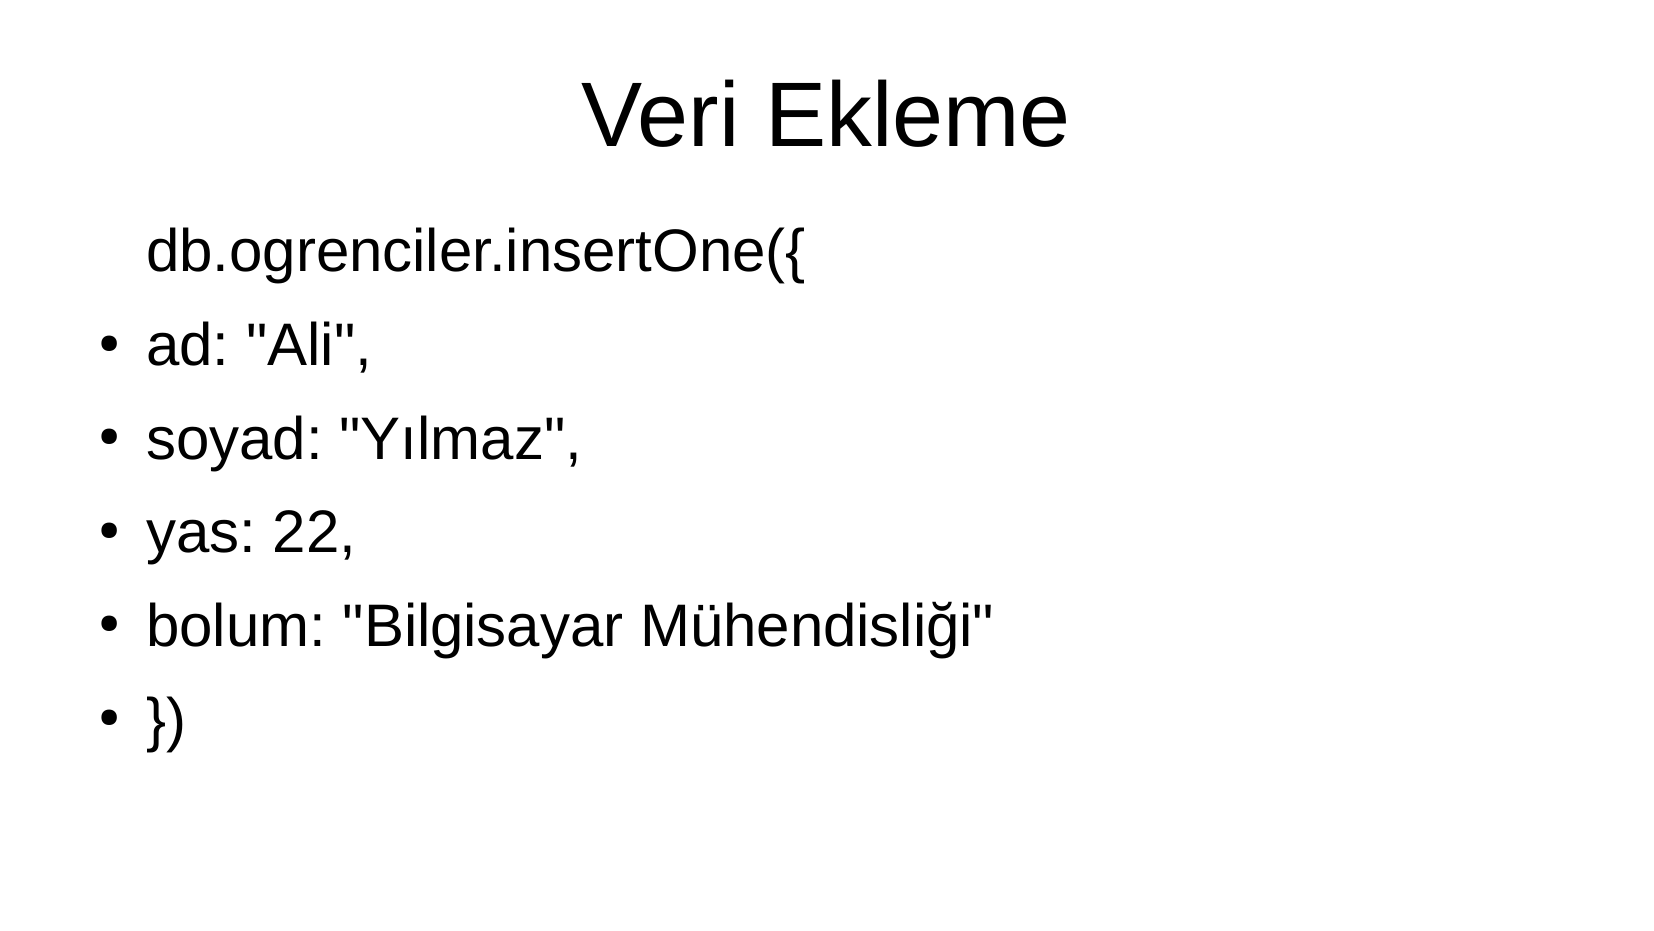

# Veri Ekleme
db.ogrenciler.insertOne({
ad: "Ali",
soyad: "Yılmaz",
yas: 22,
bolum: "Bilgisayar Mühendisliği"
})